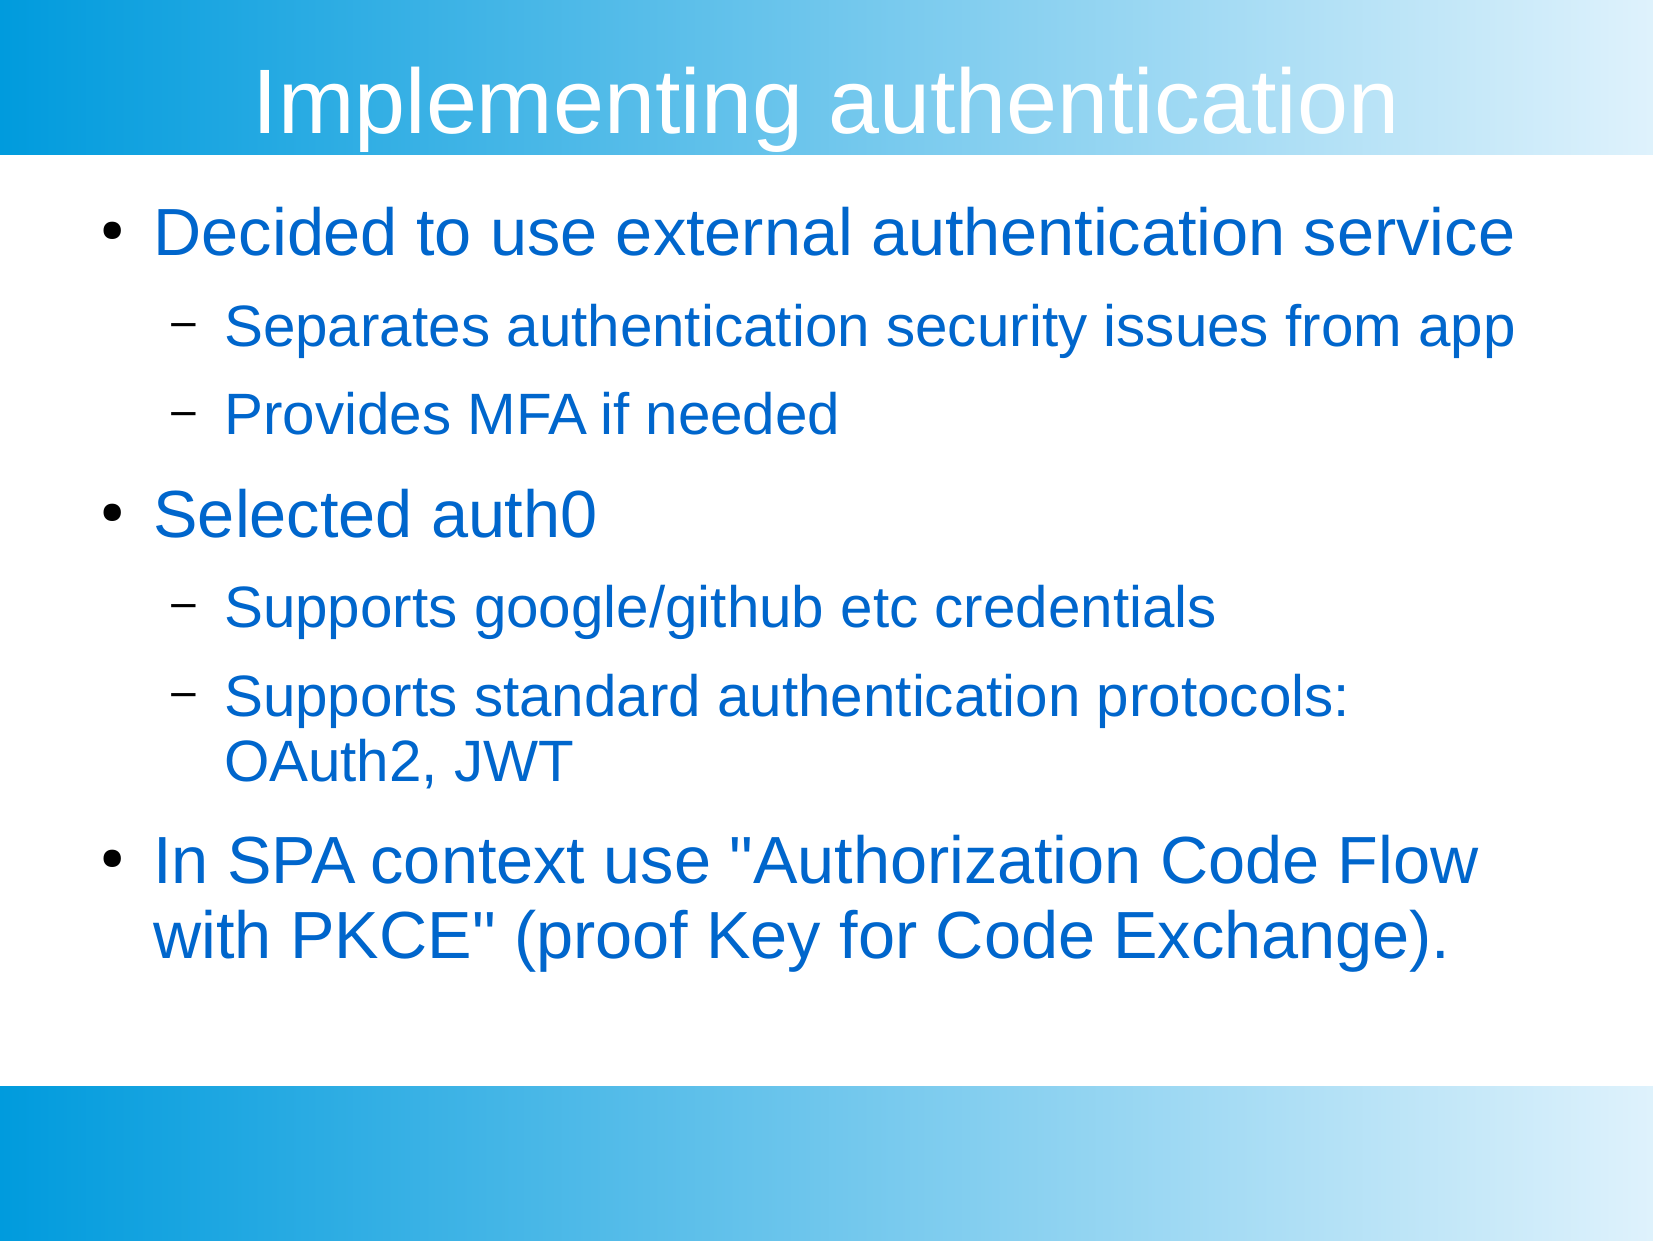

# Implementing authentication
Decided to use external authentication service
Separates authentication security issues from app
Provides MFA if needed
Selected auth0
Supports google/github etc credentials
Supports standard authentication protocols: OAuth2, JWT
In SPA context use "Authorization Code Flow with PKCE" (proof Key for Code Exchange).